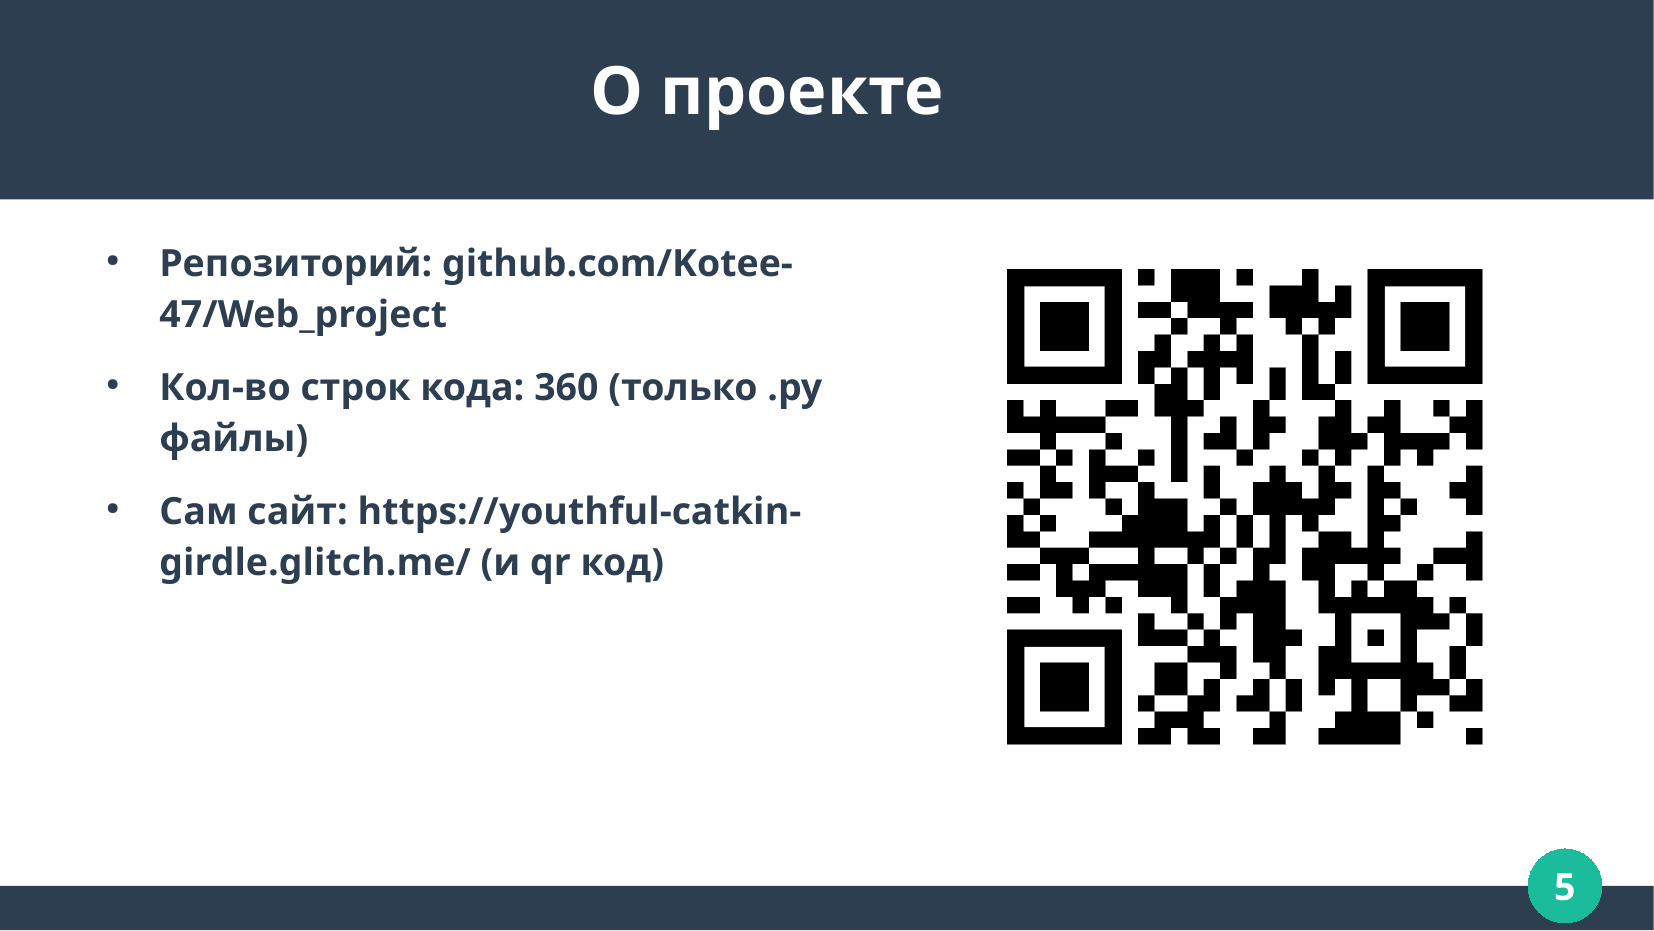

# О проекте
Репозиторий: github.com/Kotee-47/Web_project
Кол-во строк кода: 360 (только .py файлы)
Сам сайт: https://youthful-catkin-girdle.glitch.me/ (и qr код)
5